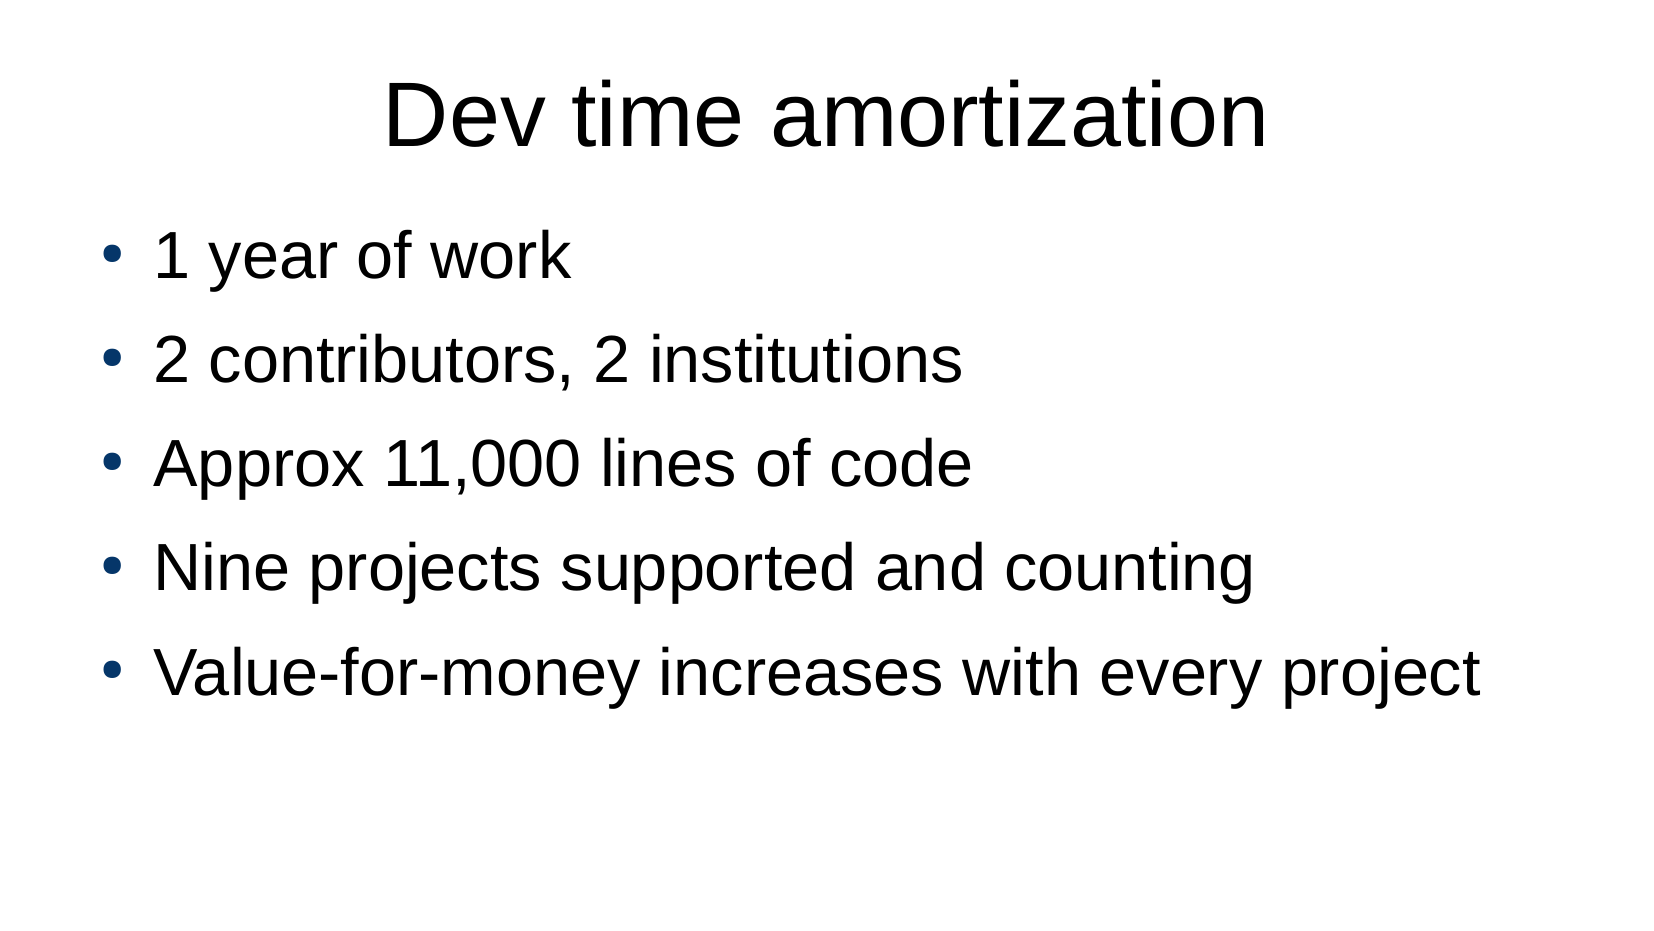

# Dev time amortization
1 year of work
2 contributors, 2 institutions
Approx 11,000 lines of code
Nine projects supported and counting
Value-for-money increases with every project